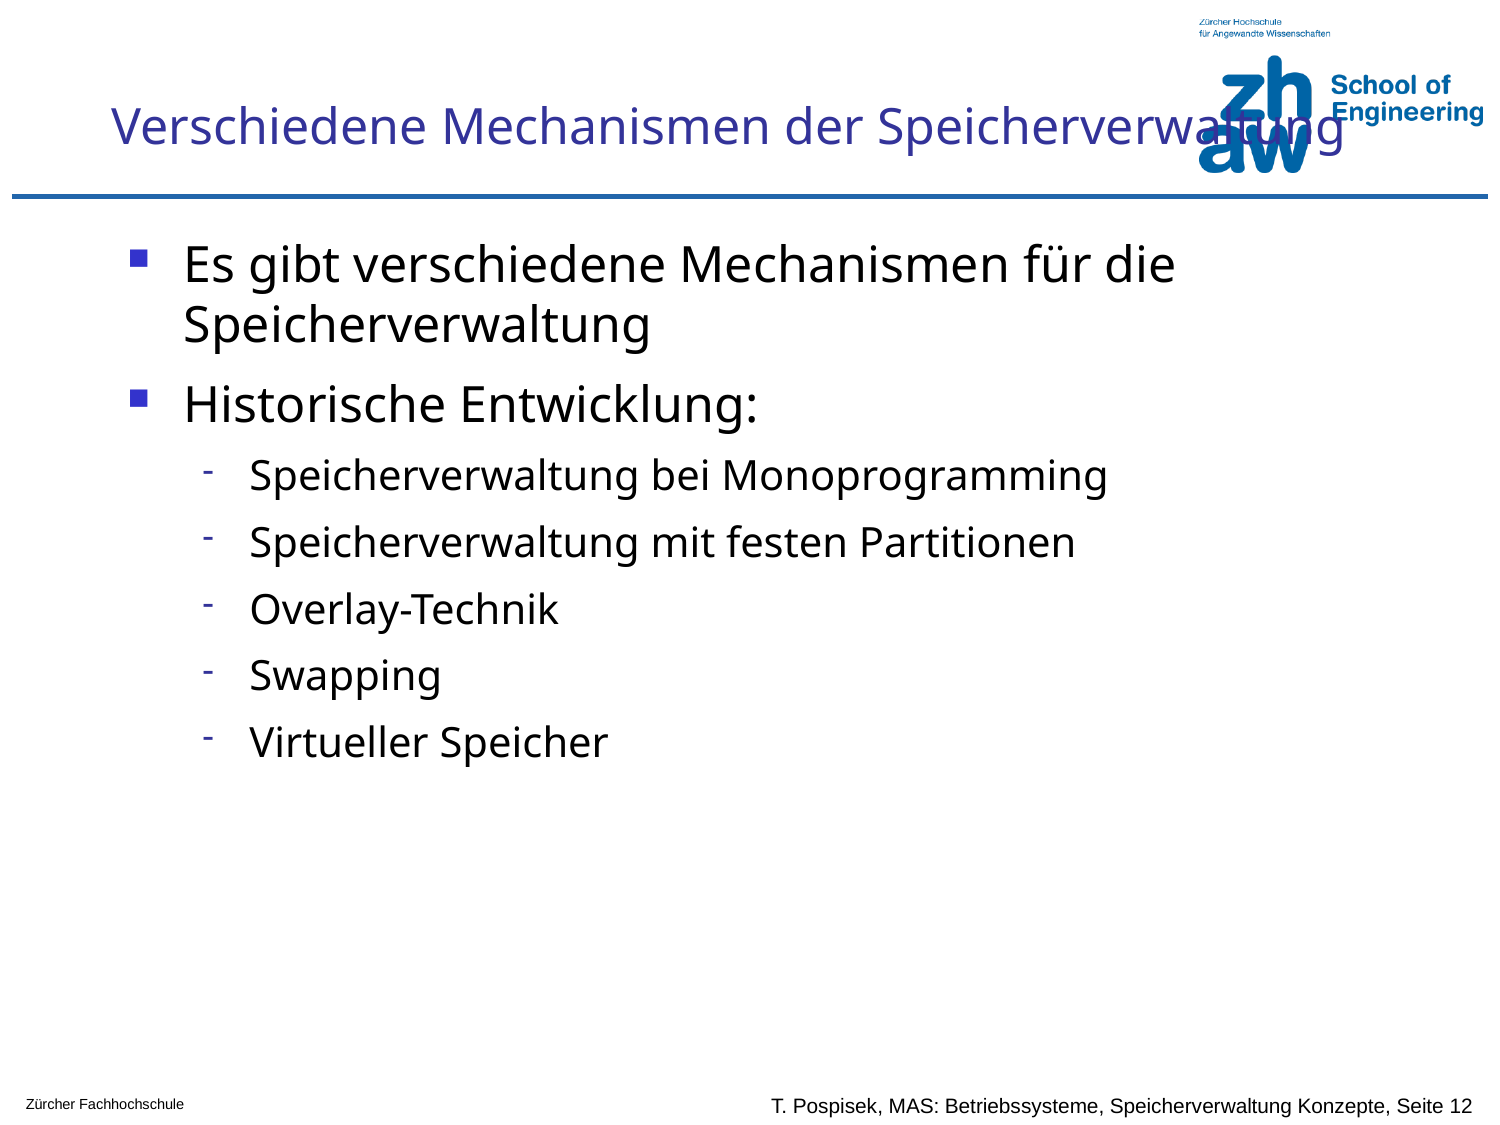

# Verschiedene Mechanismen der Speicherverwaltung
Es gibt verschiedene Mechanismen für die Speicherverwaltung
Historische Entwicklung:
Speicherverwaltung bei Monoprogramming
Speicherverwaltung mit festen Partitionen
Overlay-Technik
Swapping
Virtueller Speicher